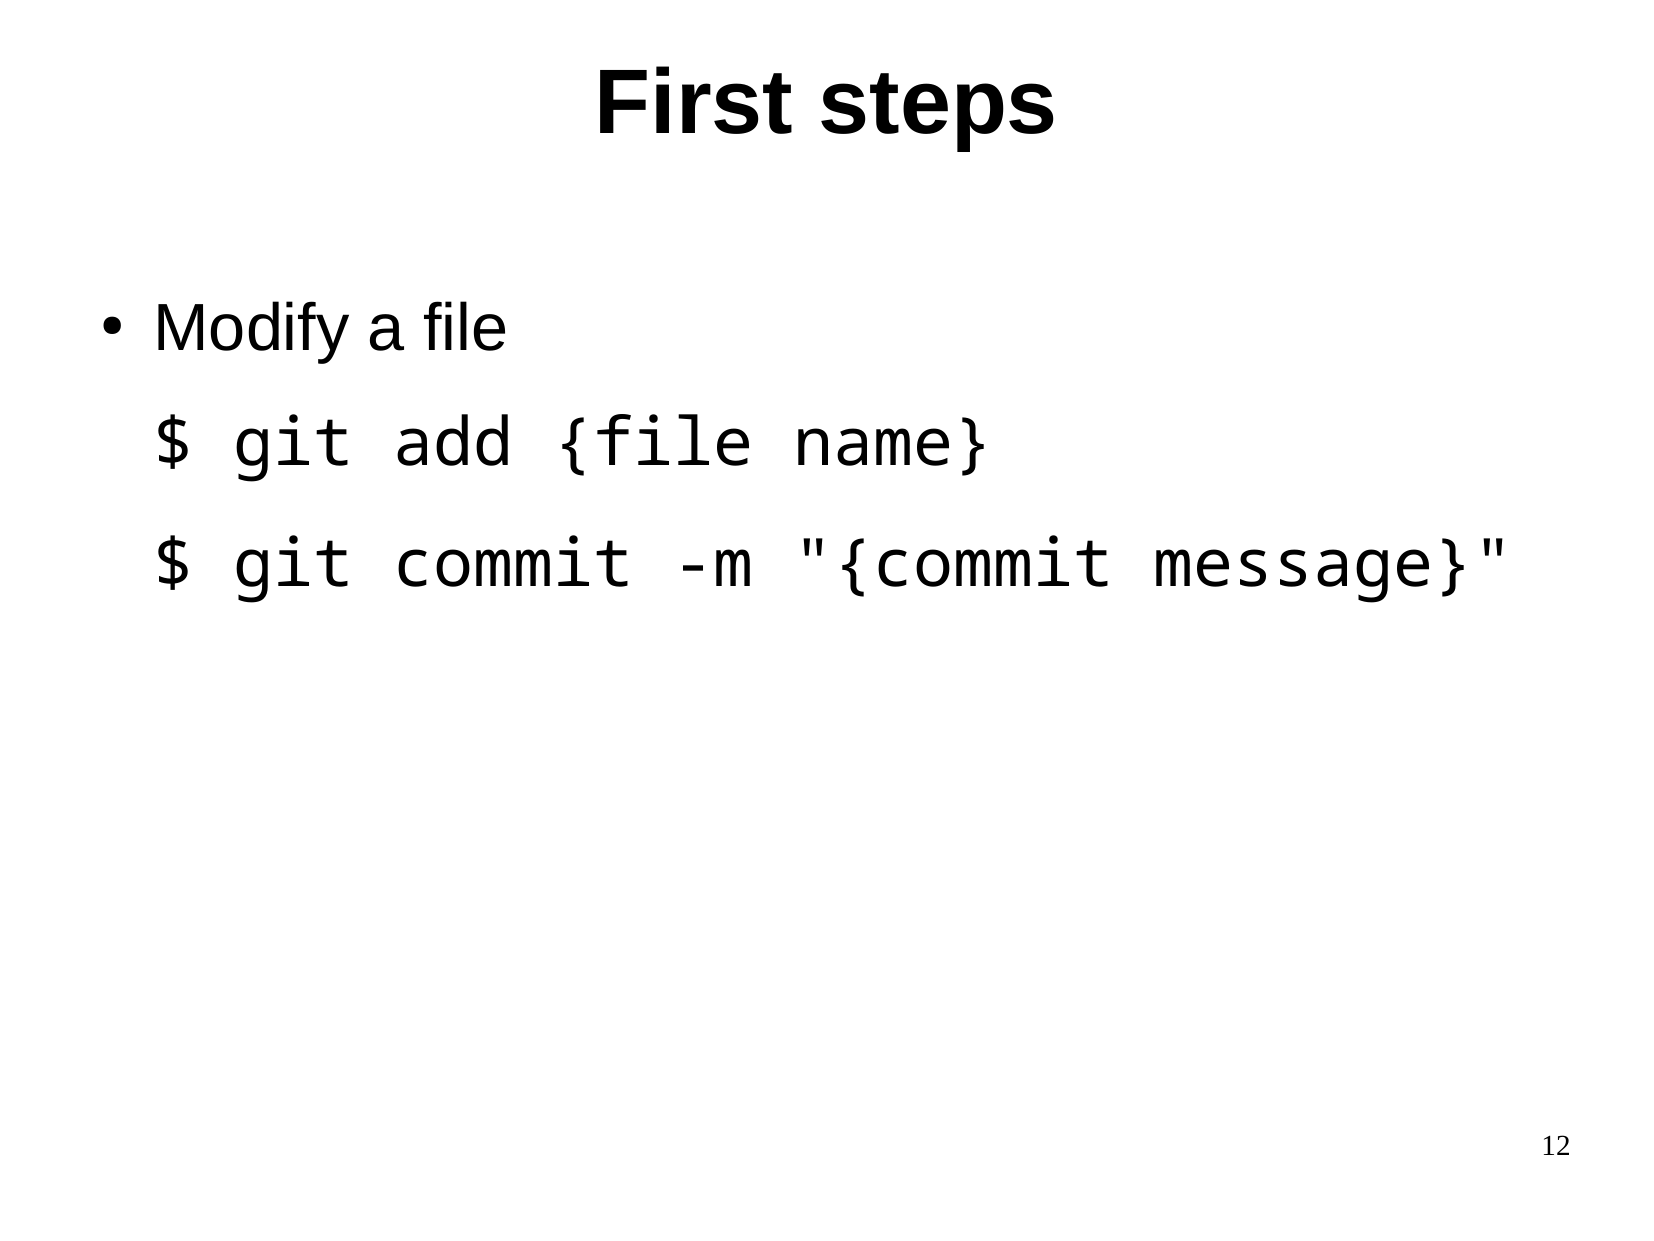

# First steps
Modify a file
$ git add {file name}
$ git commit -m "{commit message}"
12